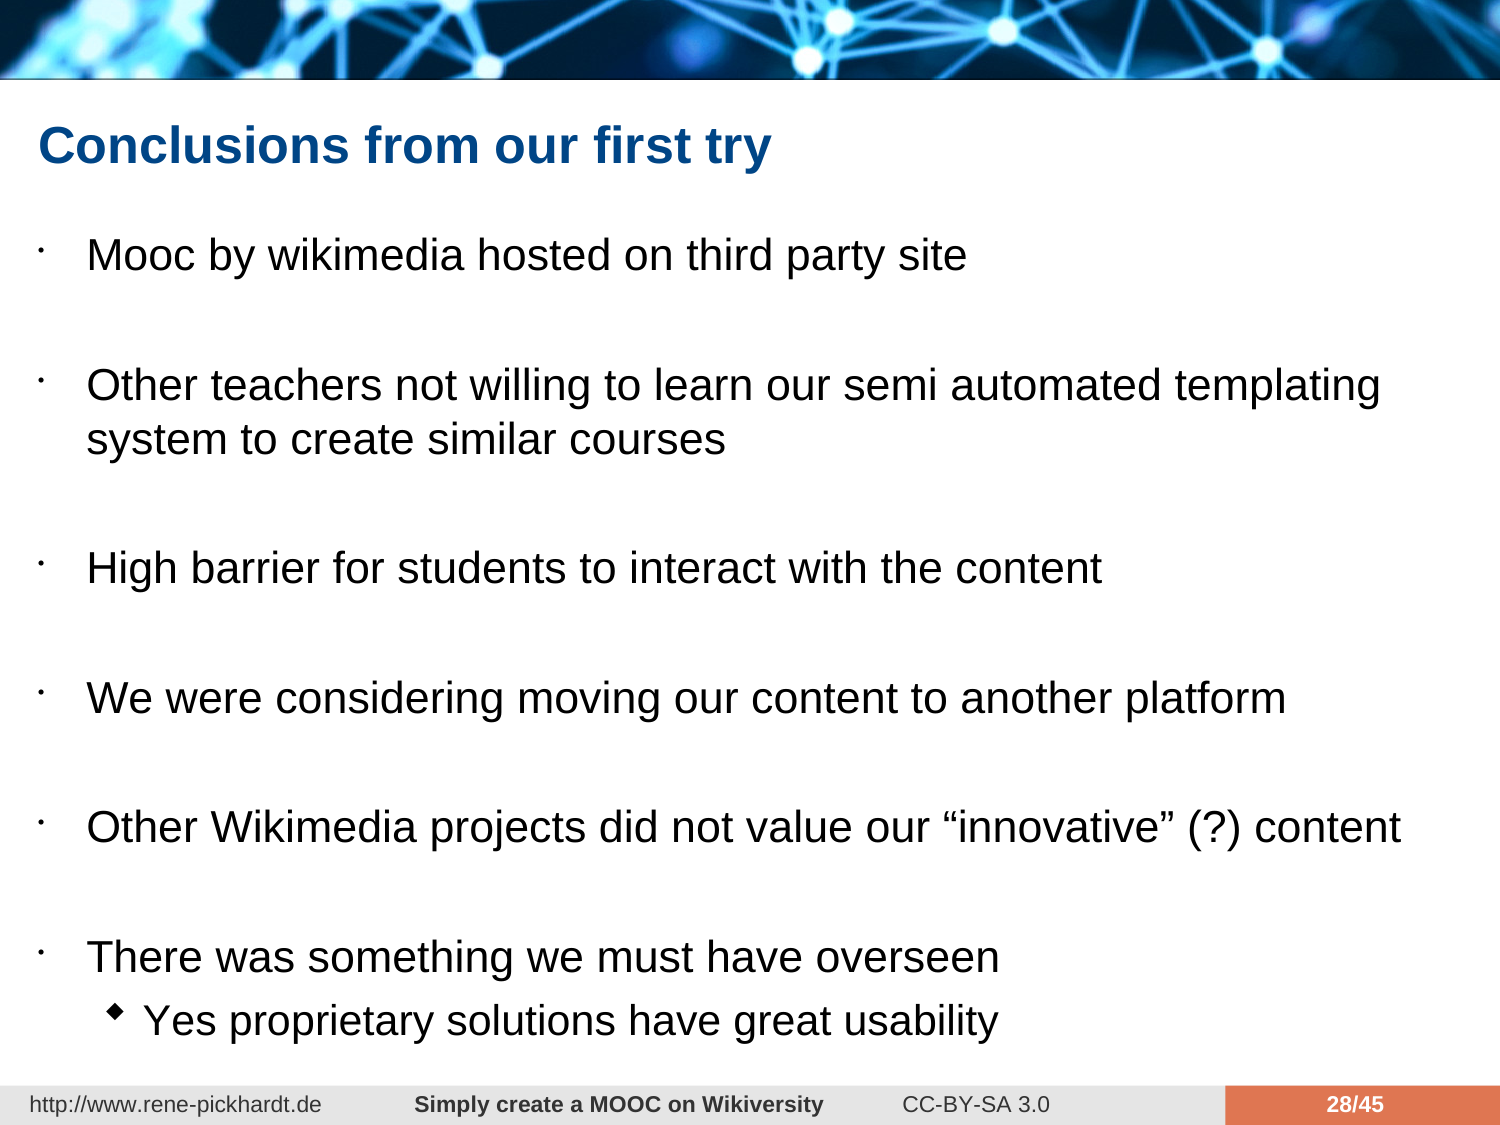

# Conclusions from our first try
Mooc by wikimedia hosted on third party site
Other teachers not willing to learn our semi automated templating system to create similar courses
High barrier for students to interact with the content
We were considering moving our content to another platform
Other Wikimedia projects did not value our “innovative” (?) content
There was something we must have overseen
Yes proprietary solutions have great usability